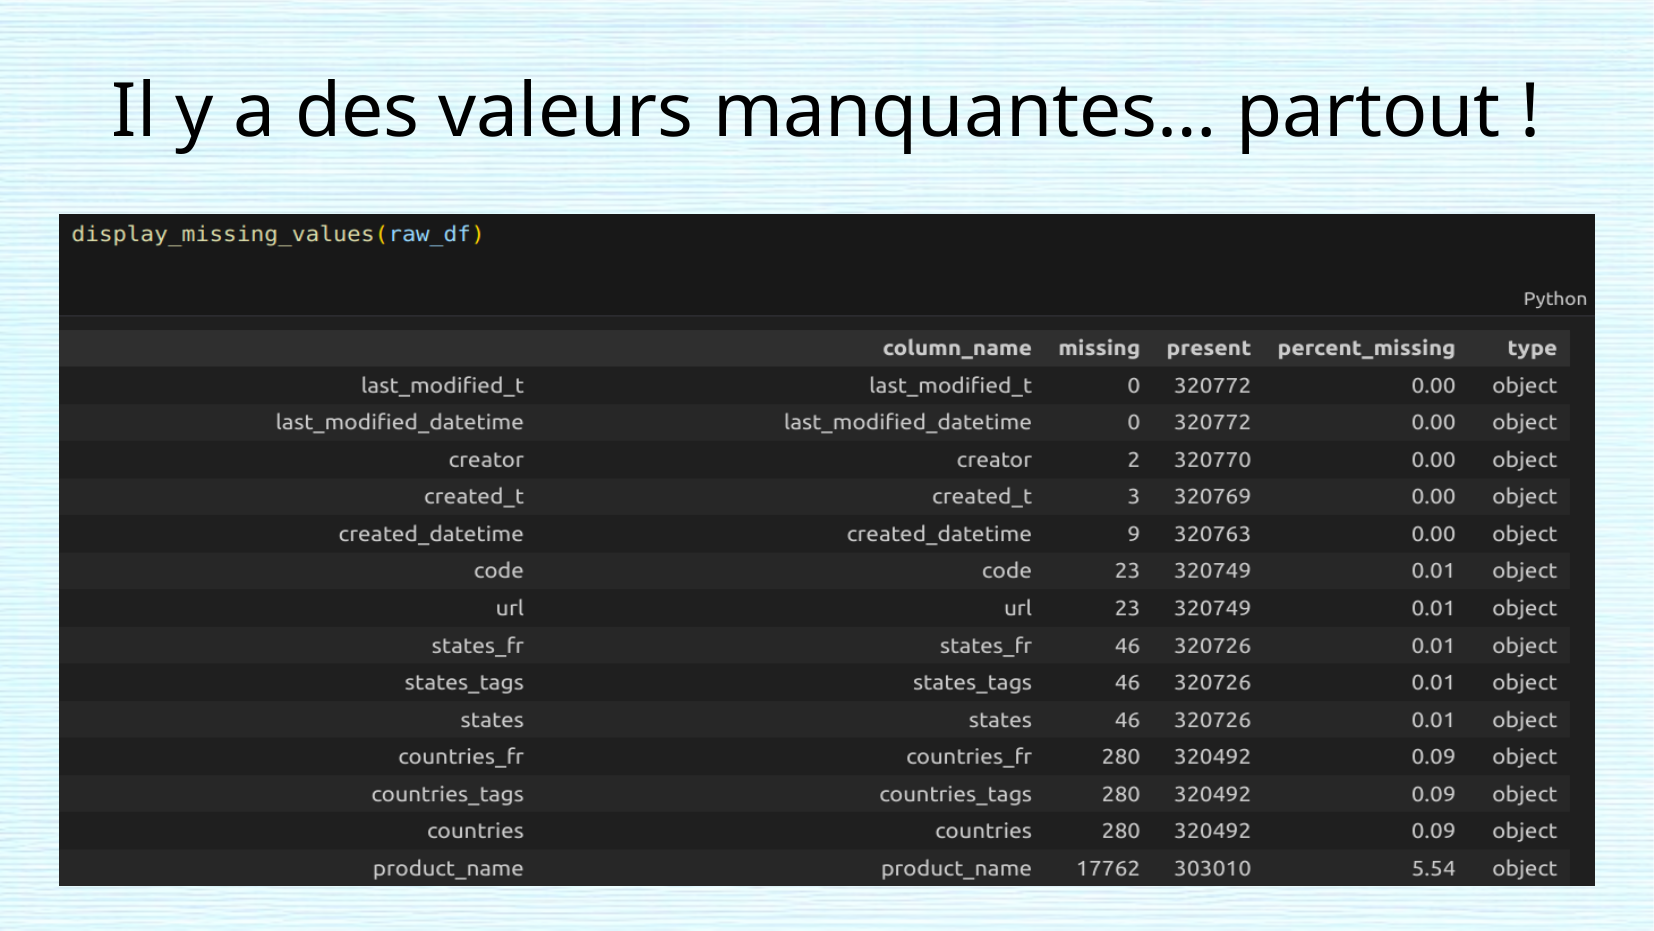

# Il y a des valeurs manquantes… partout !